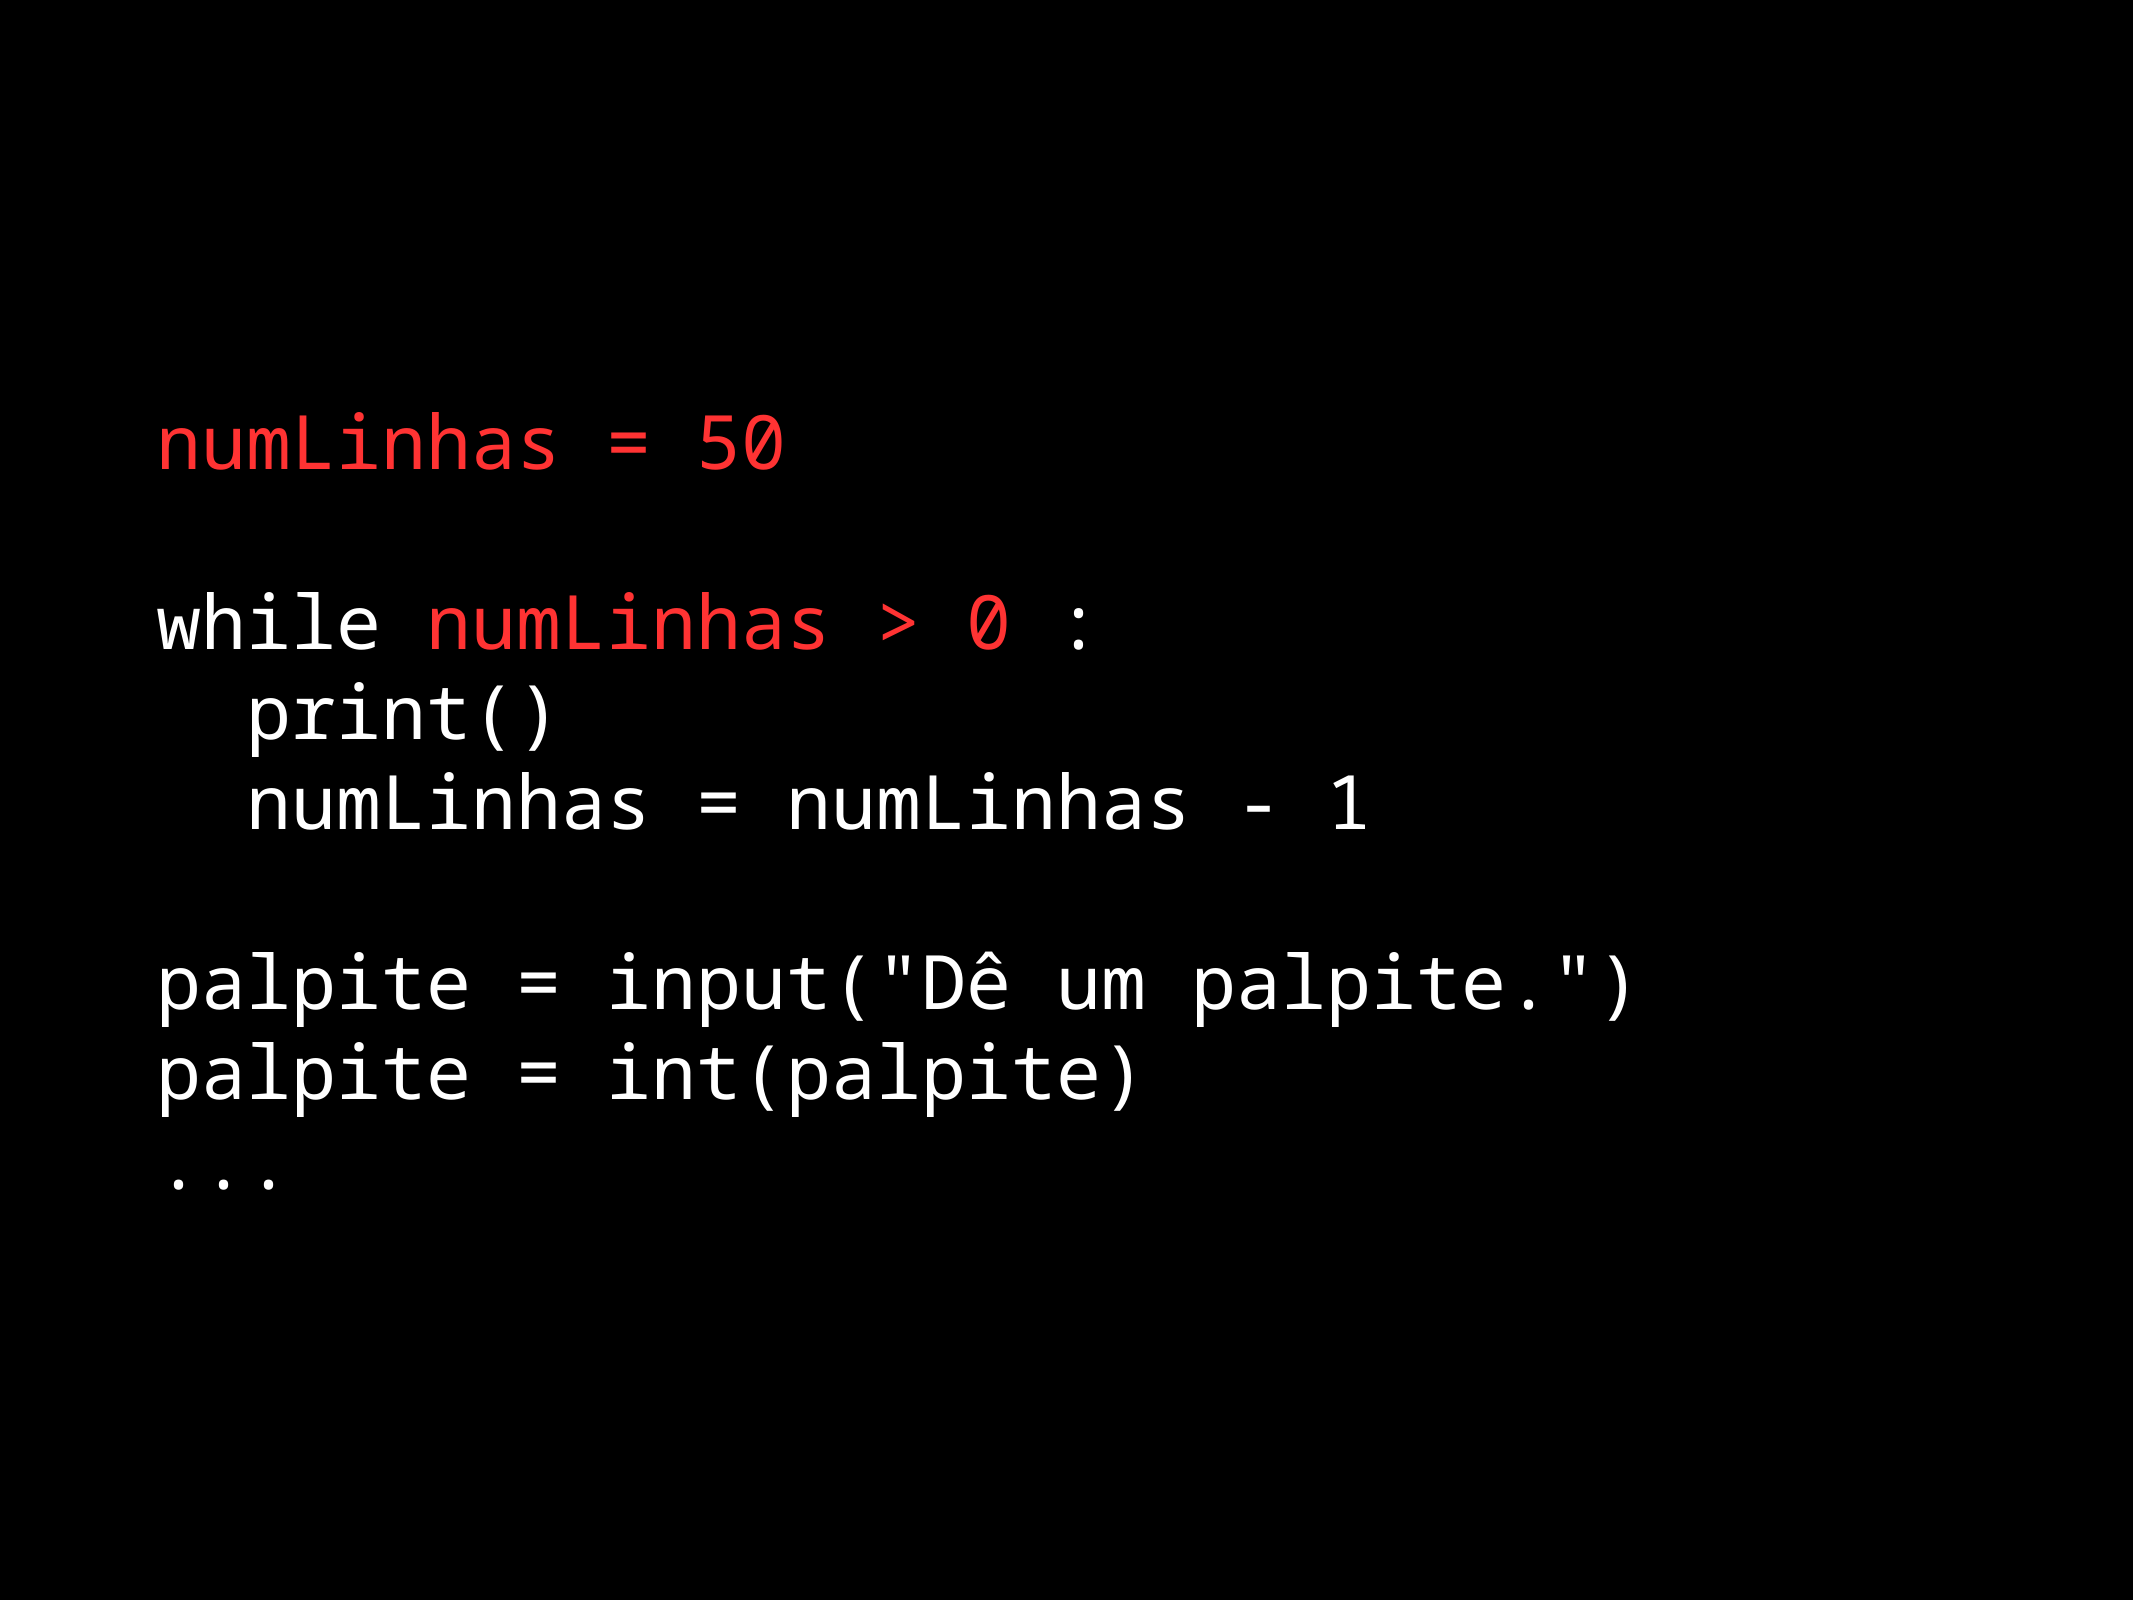

# numLinhas = 50
while numLinhas > 0 :
 print()
 numLinhas = numLinhas - 1
palpite = input("Dê um palpite.")
palpite = int(palpite)
...